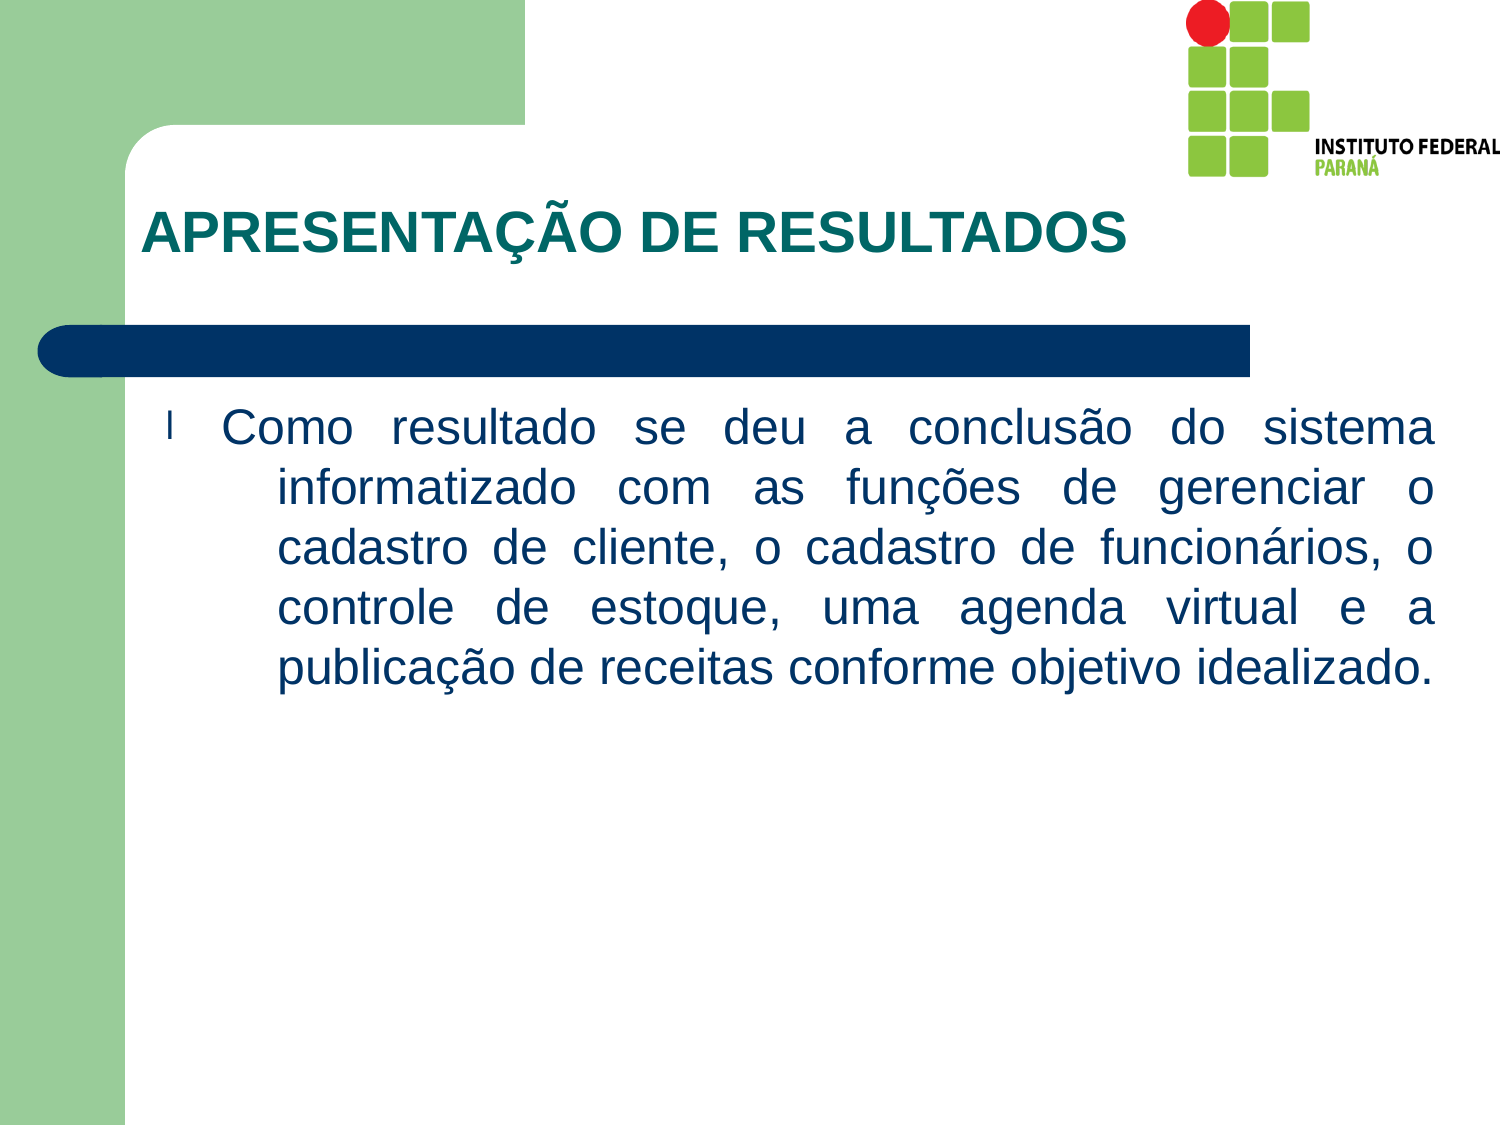

# APRESENTAÇÃO DE RESULTADOS
Como resultado se deu a conclusão do sistema informatizado com as funções de gerenciar o cadastro de cliente, o cadastro de funcionários, o controle de estoque, uma agenda virtual e a publicação de receitas conforme objetivo idealizado.